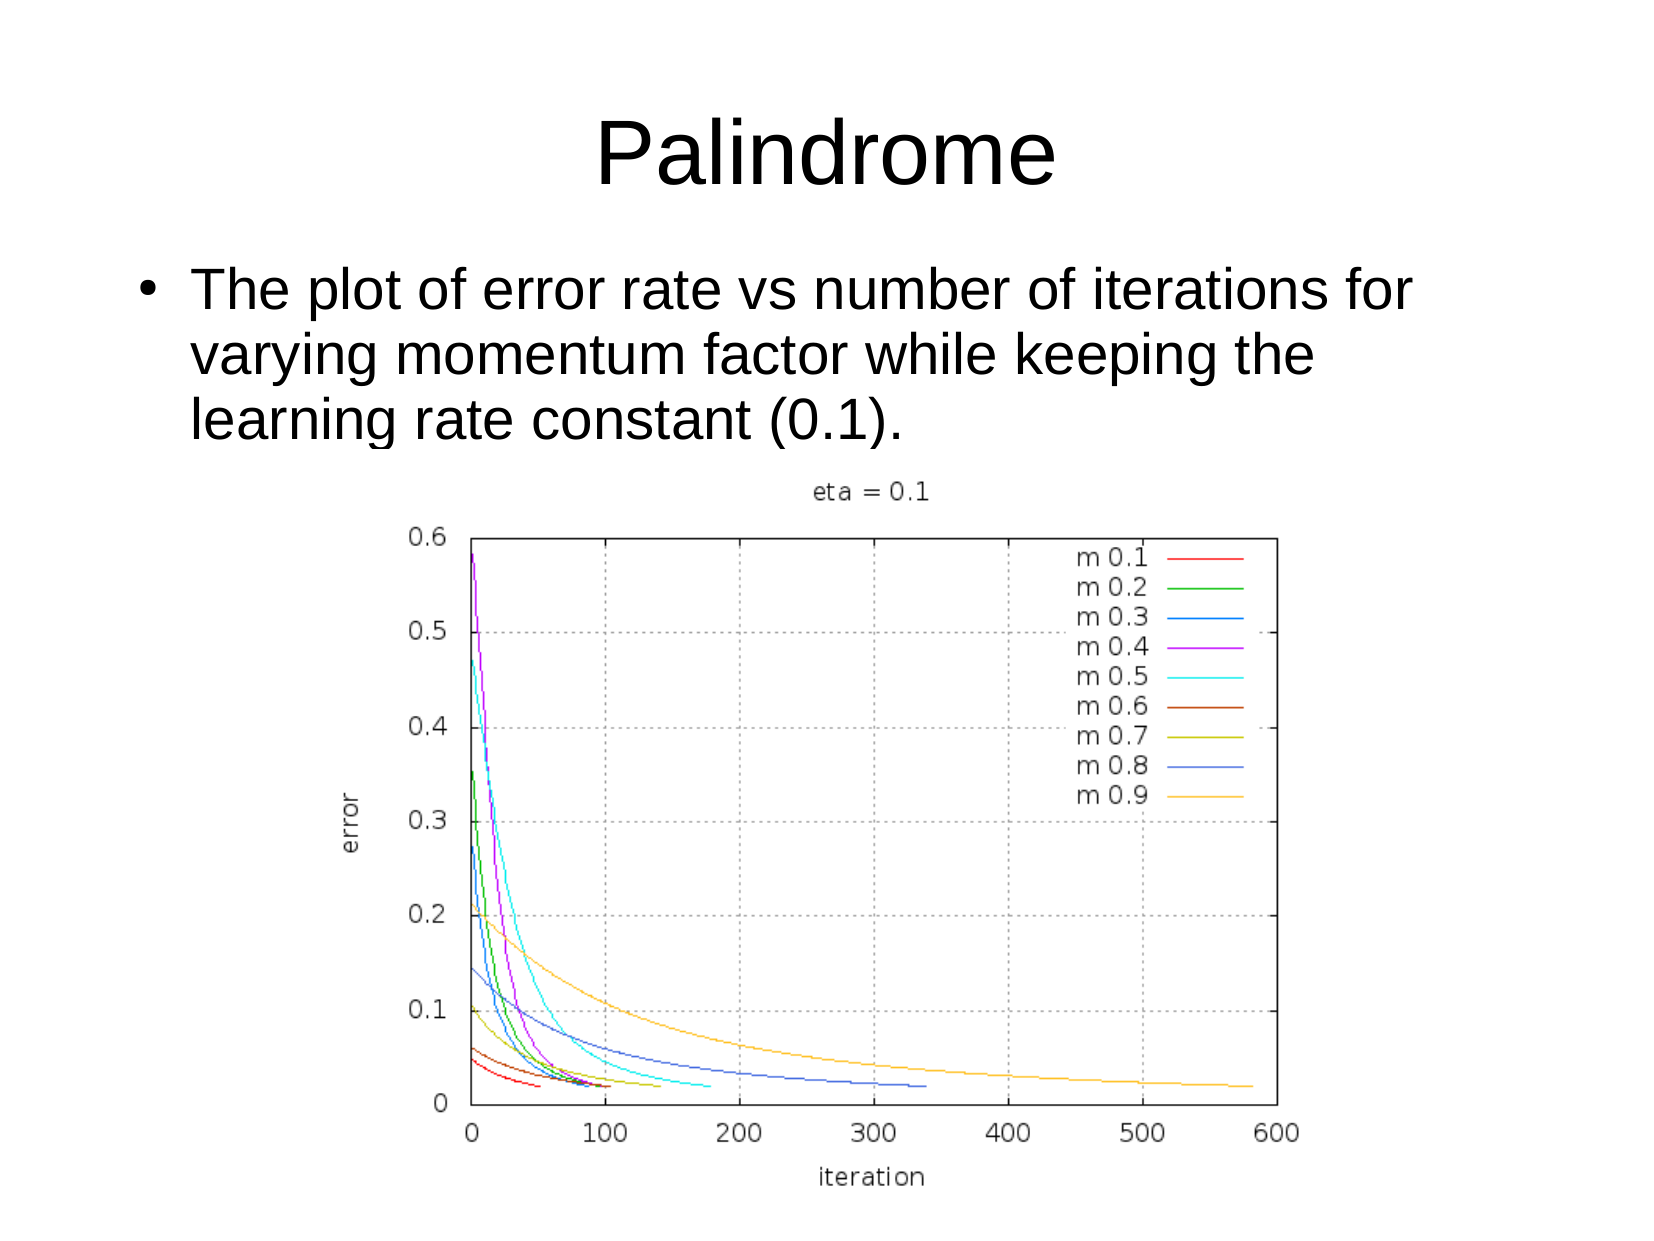

# Palindrome
The plot of error rate vs number of iterations for varying momentum factor while keeping the learning rate constant (0.1).